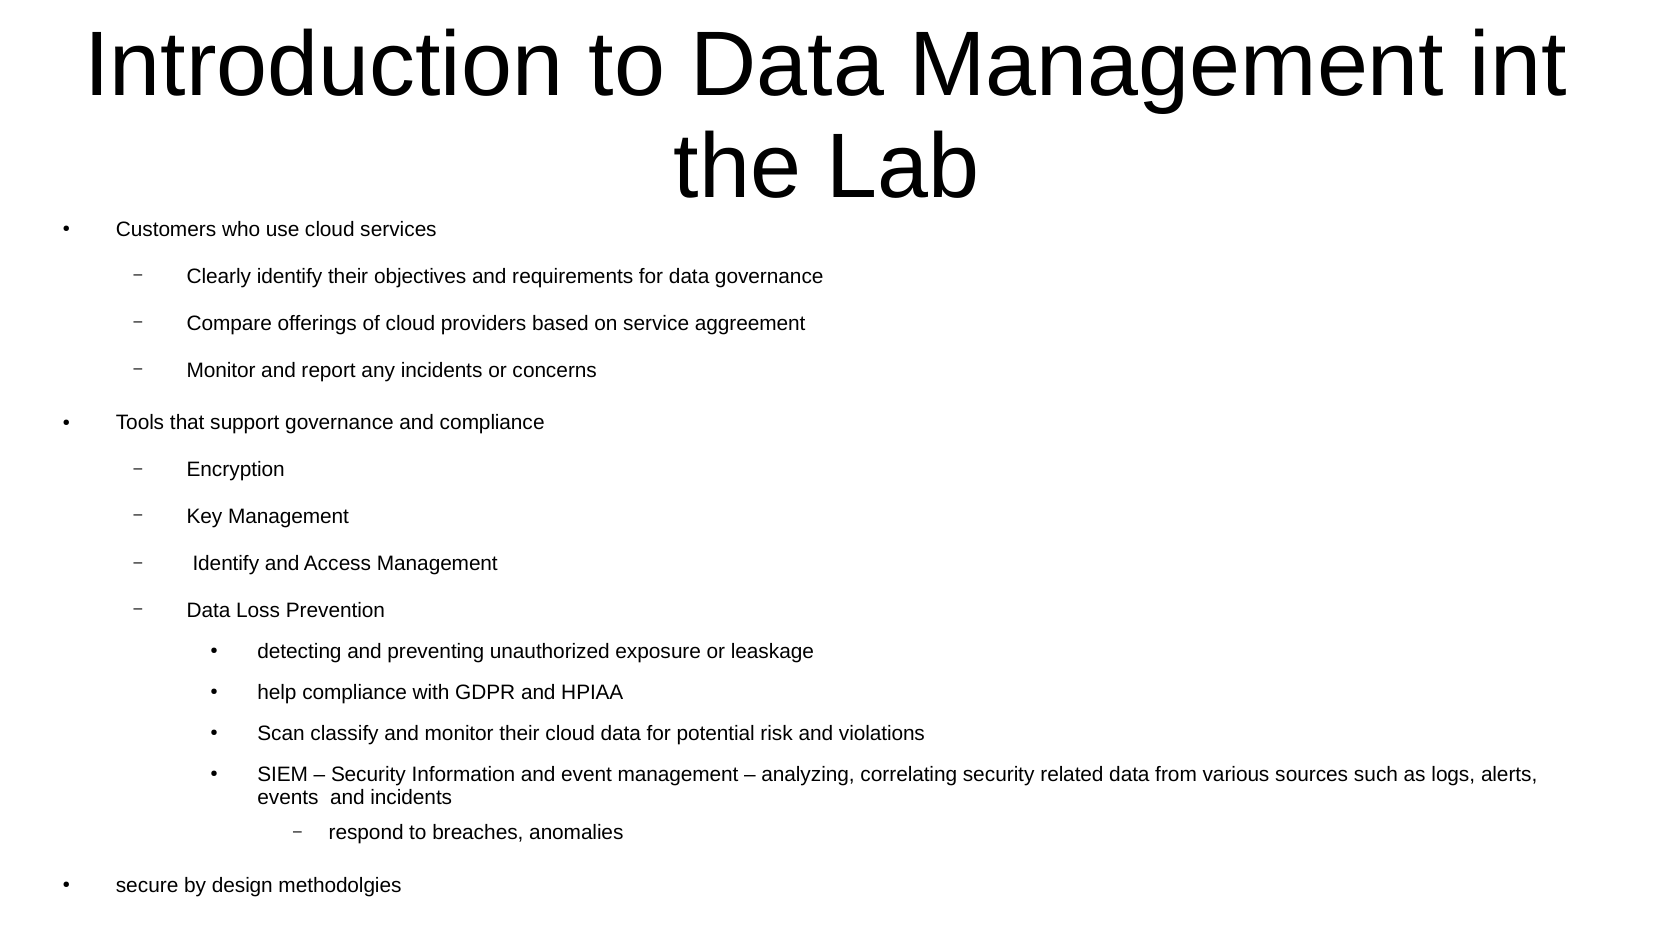

# Introduction to Data Management int the Lab
Customers who use cloud services
Clearly identify their objectives and requirements for data governance
Compare offerings of cloud providers based on service aggreement
Monitor and report any incidents or concerns
Tools that support governance and compliance
Encryption
Key Management
 Identify and Access Management
Data Loss Prevention
detecting and preventing unauthorized exposure or leaskage
help compliance with GDPR and HPIAA
Scan classify and monitor their cloud data for potential risk and violations
SIEM – Security Information and event management – analyzing, correlating security related data from various sources such as logs, alerts, events and incidents
respond to breaches, anomalies
secure by design methodolgies